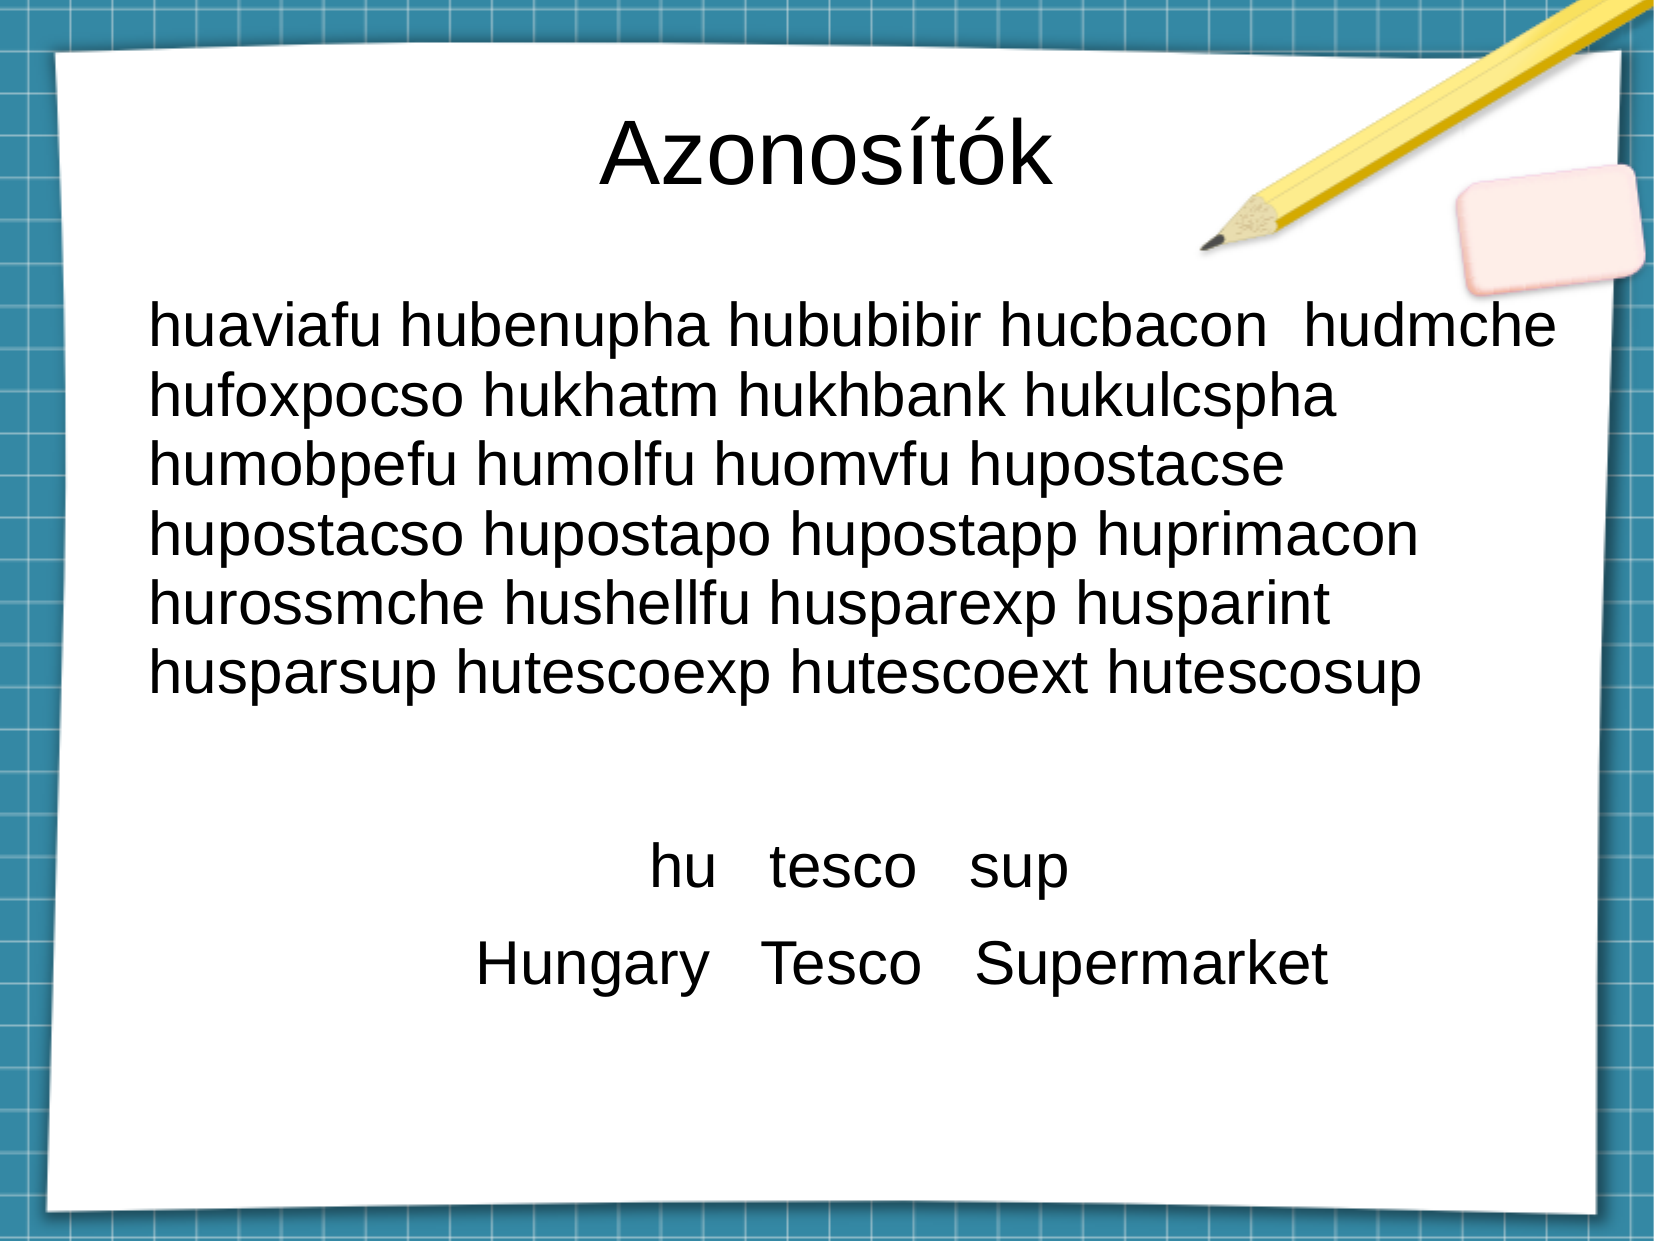

# Azonosítók
huaviafu hubenupha hububibir hucbacon hudmche hufoxpocso hukhatm hukhbank hukulcspha humobpefu humolfu huomvfu hupostacse hupostacso hupostapo hupostapp huprimacon hurossmche hushellfu husparexp husparint husparsup hutescoexp hutescoext hutescosup
hu tesco sup
 Hungary Tesco Supermarket